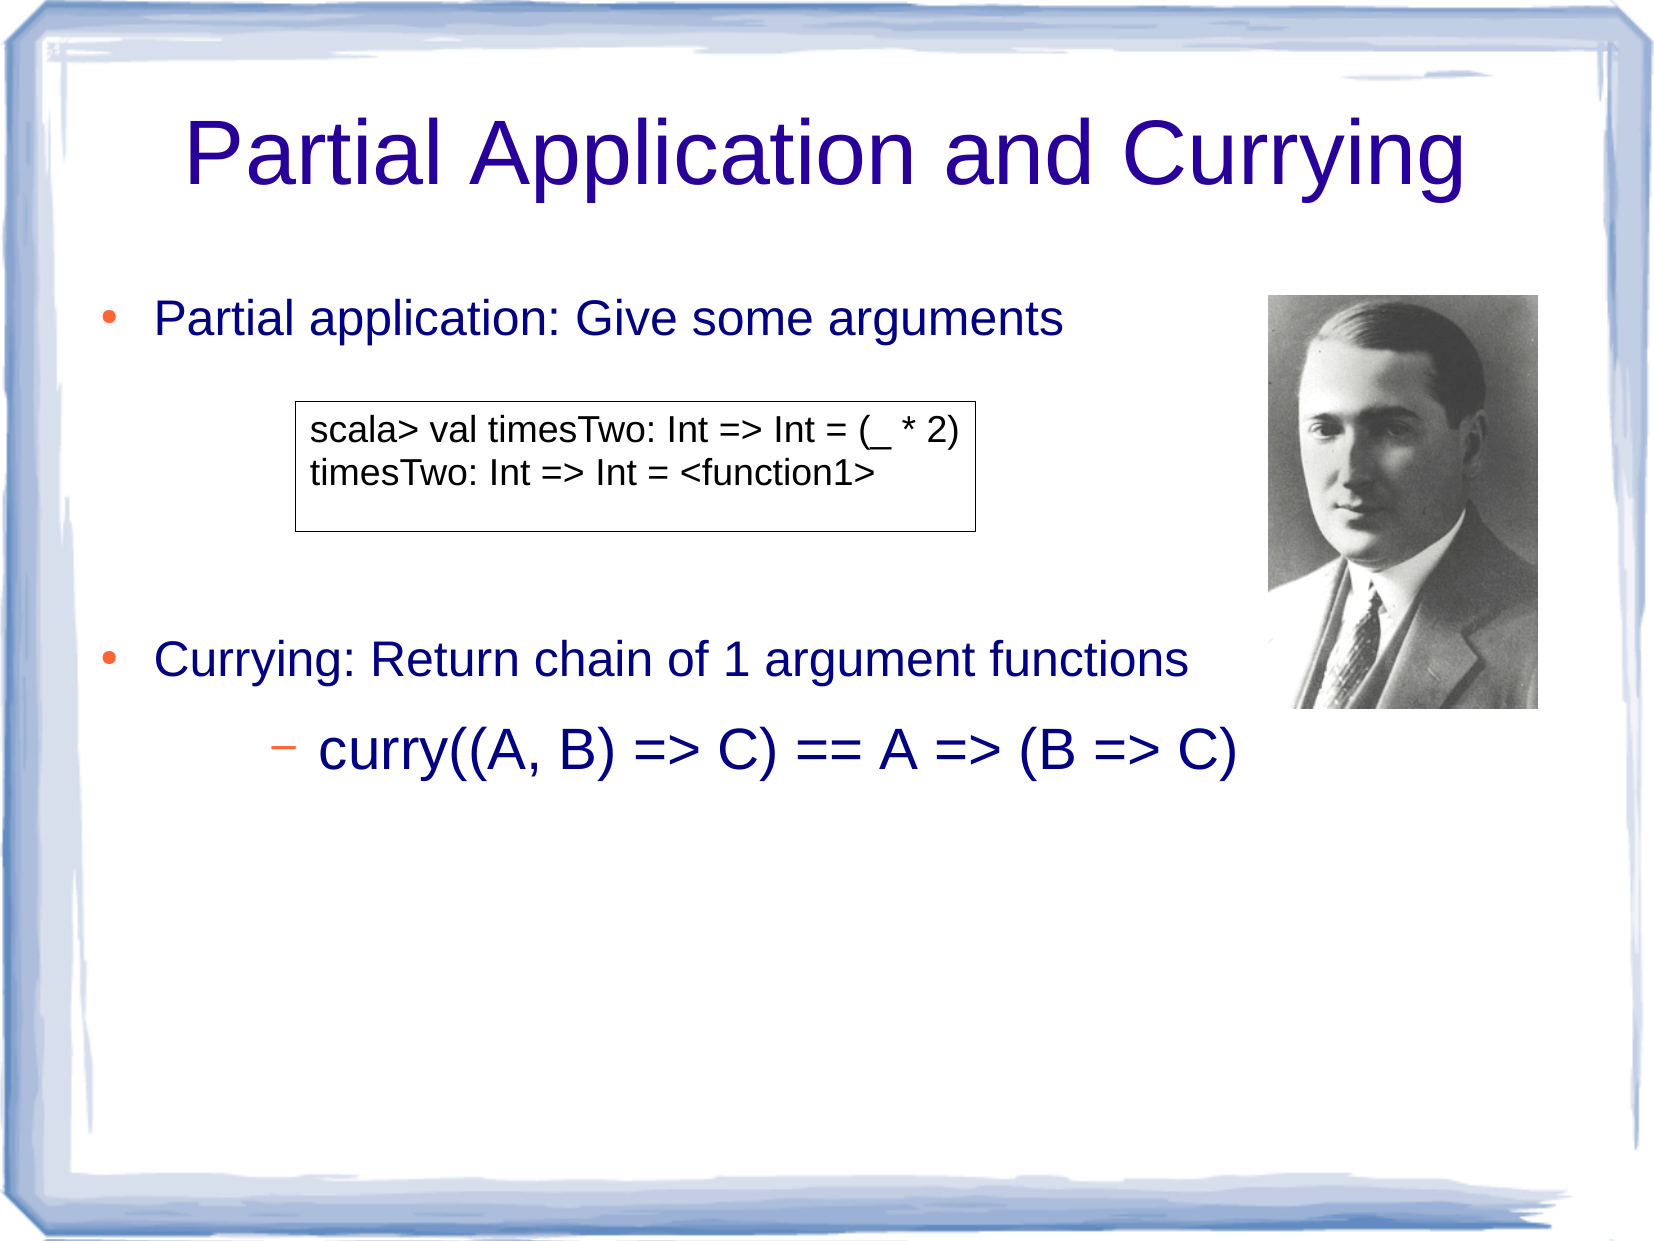

# Partial Application and Currying
Partial application: Give some arguments
Currying: Return chain of 1 argument functions
curry((A, B) => C) == A => (B => C)
scala> val timesTwo: Int => Int = (_ * 2)
timesTwo: Int => Int = <function1>